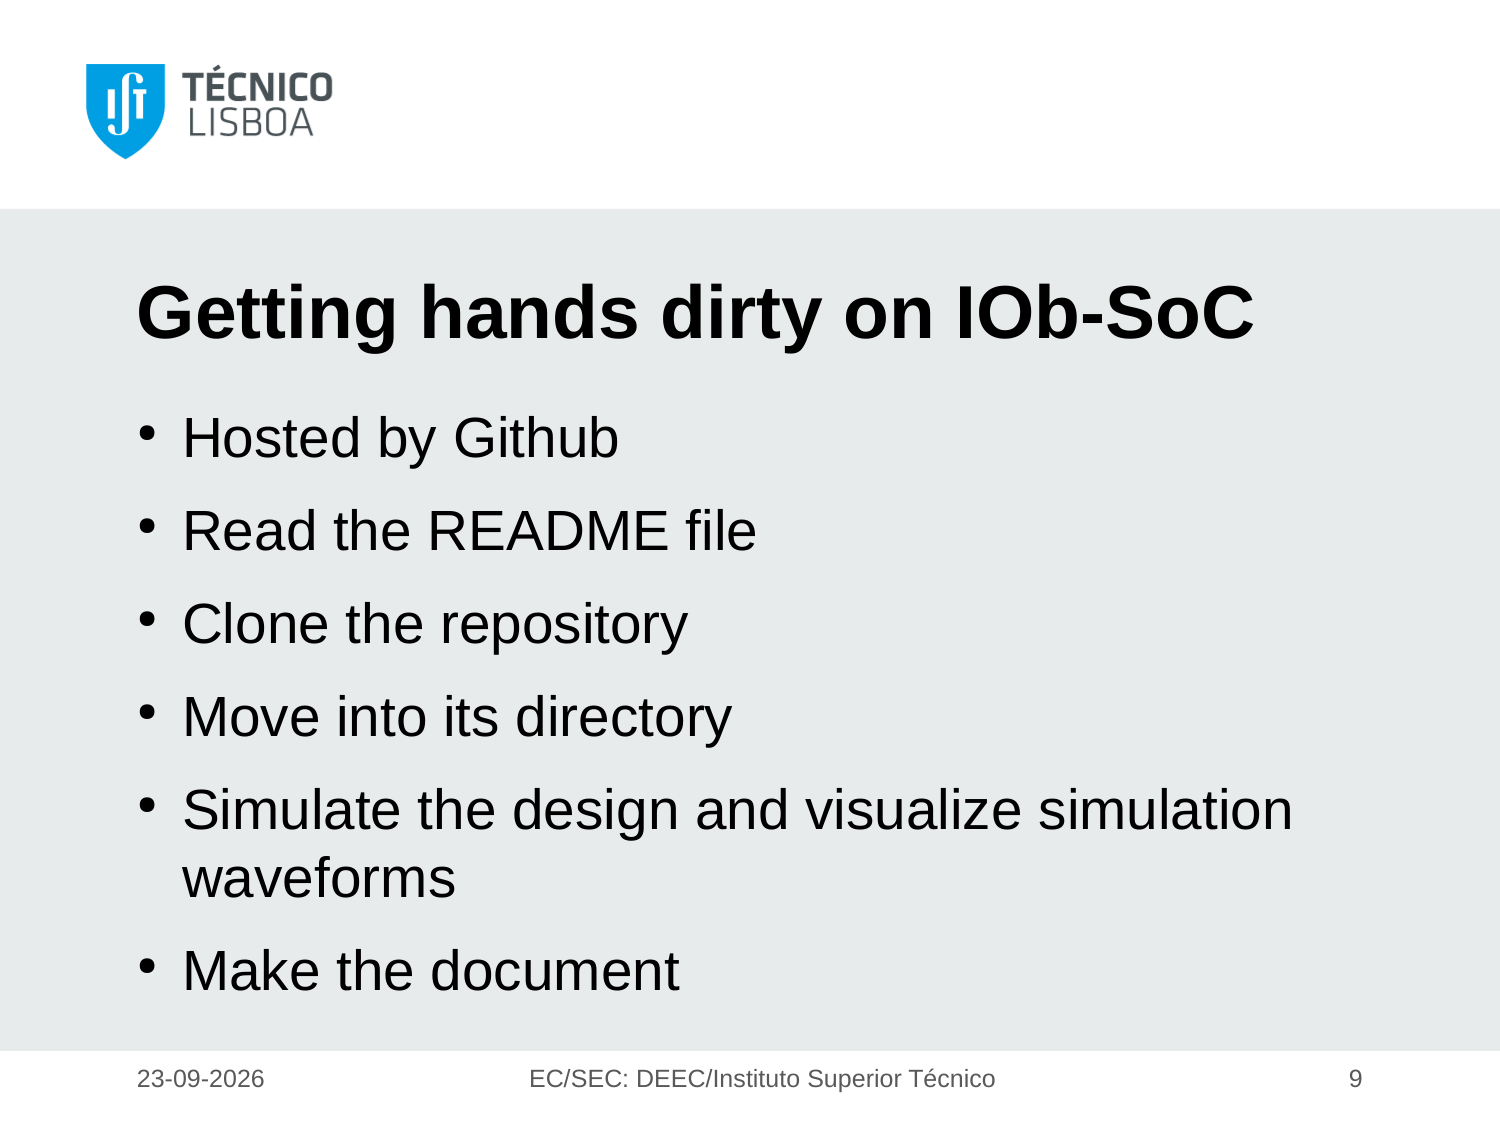

# Getting hands dirty on IOb-SoC
Hosted by Github
Read the README file
Clone the repository
Move into its directory
Simulate the design and visualize simulation waveforms
Make the document
EC/SEC: DEEC/Instituto Superior Técnico